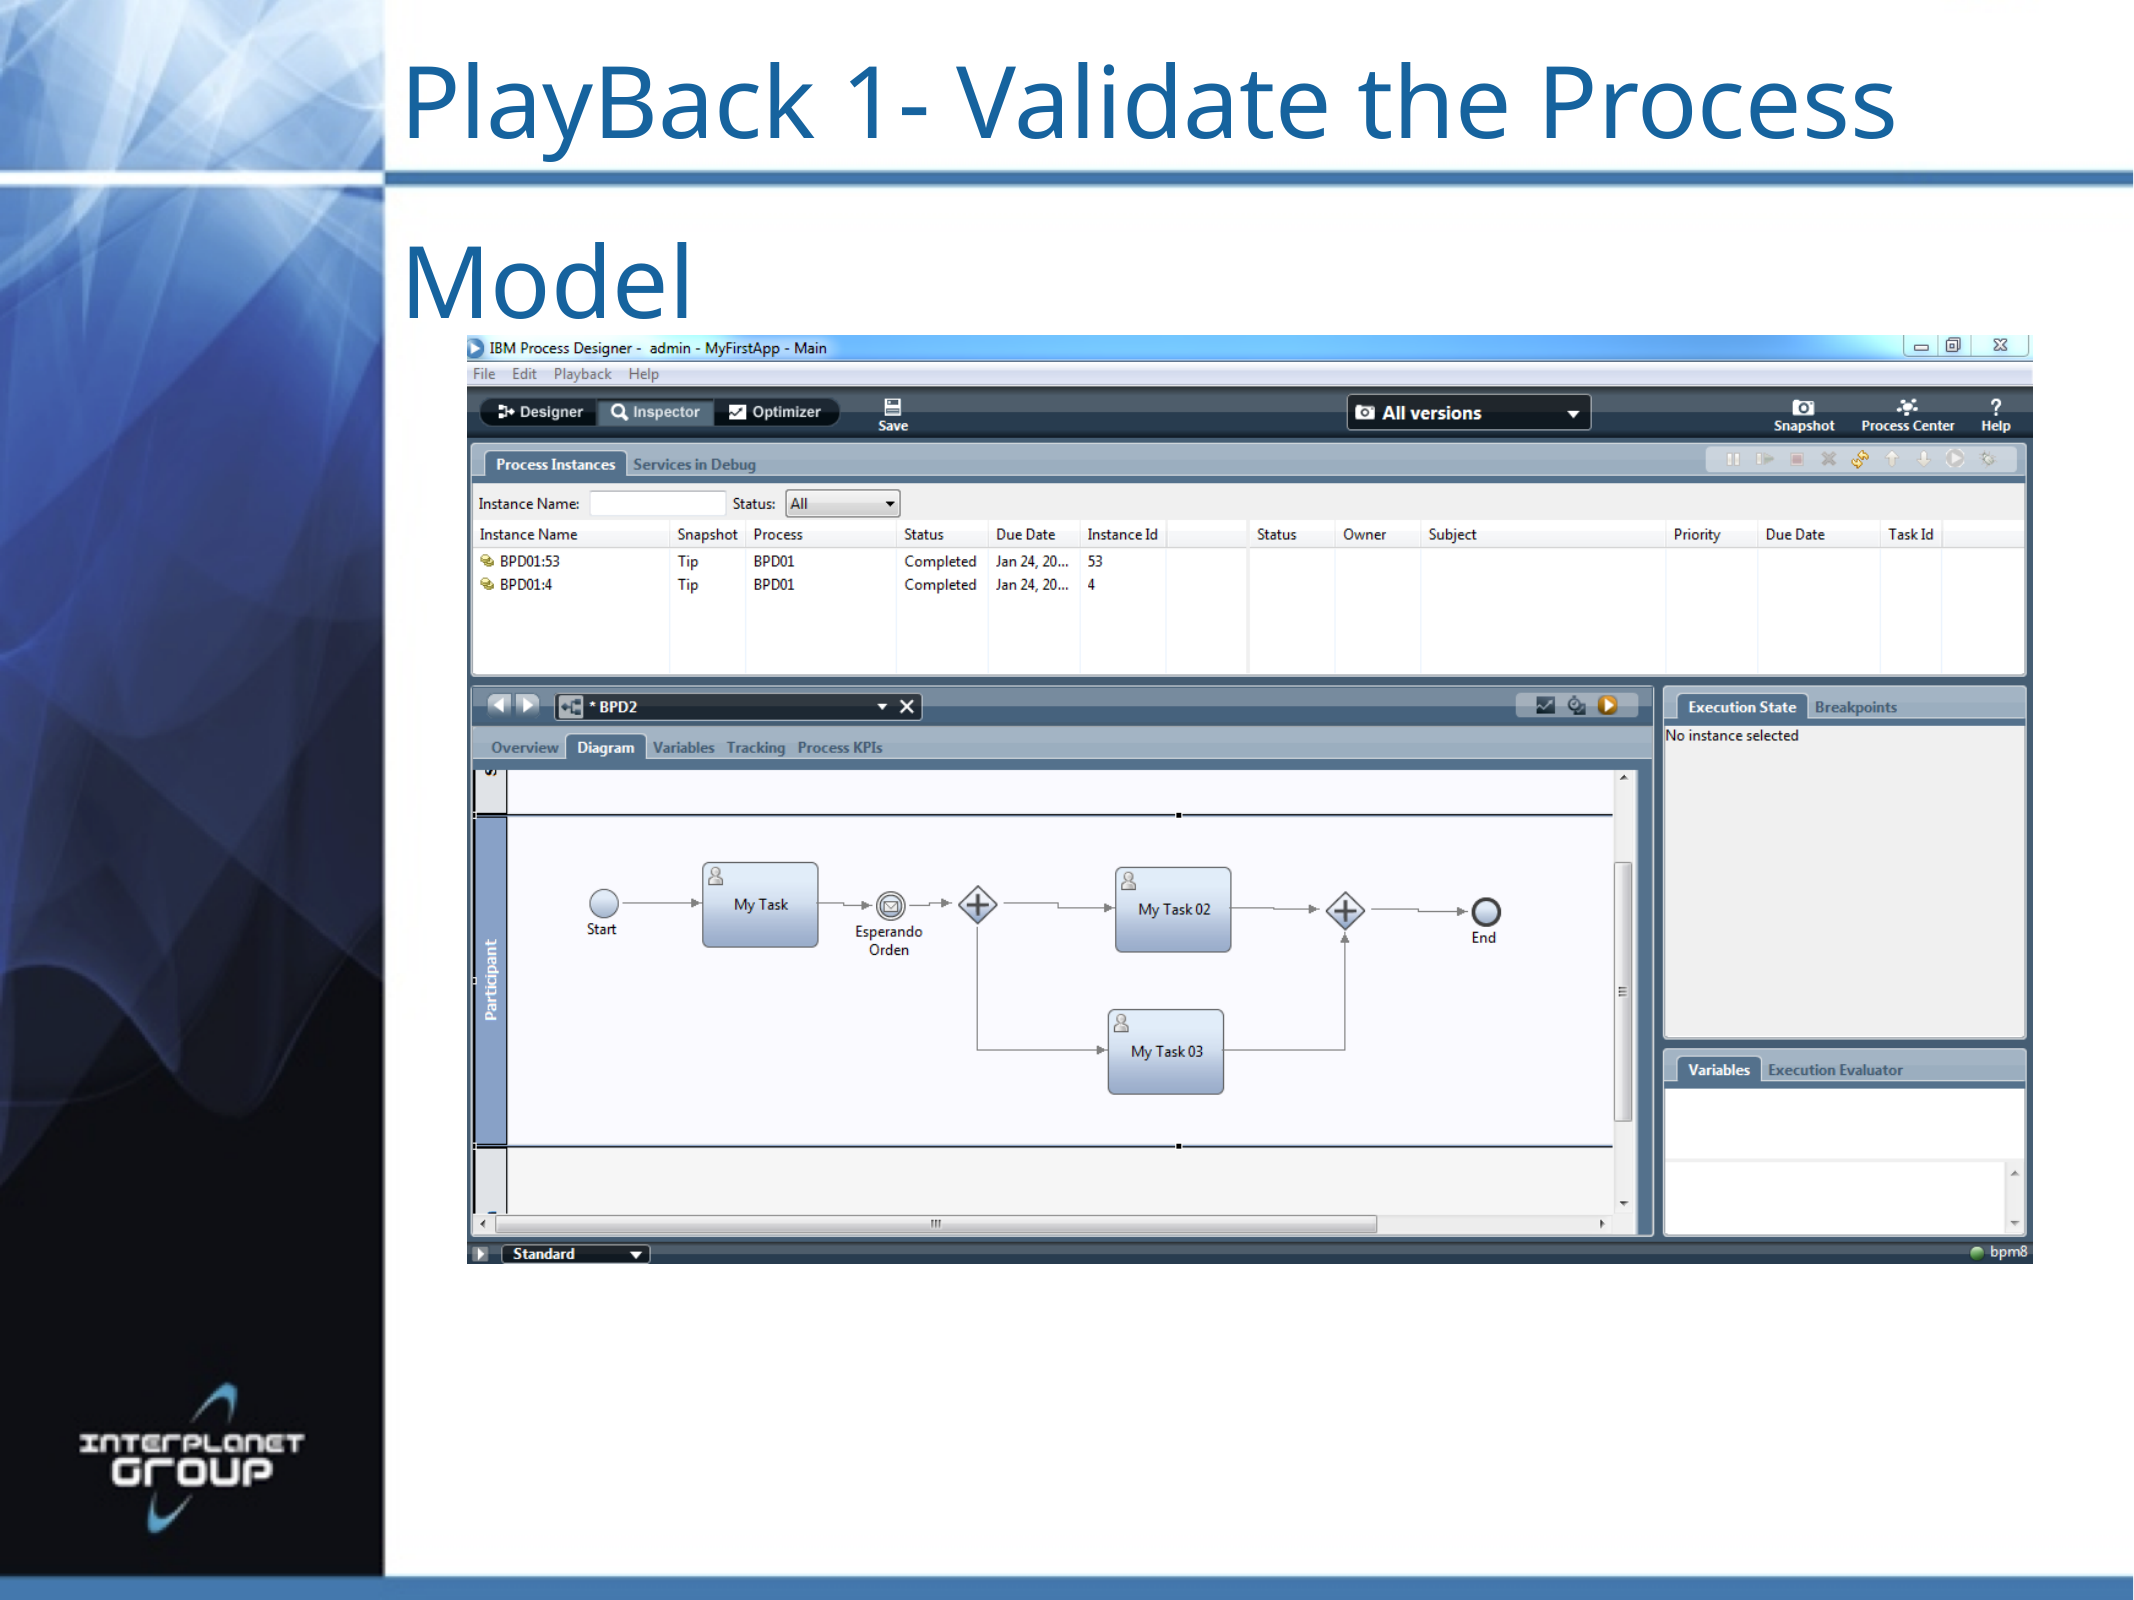

# PlayBack 1- Validate the Process Model